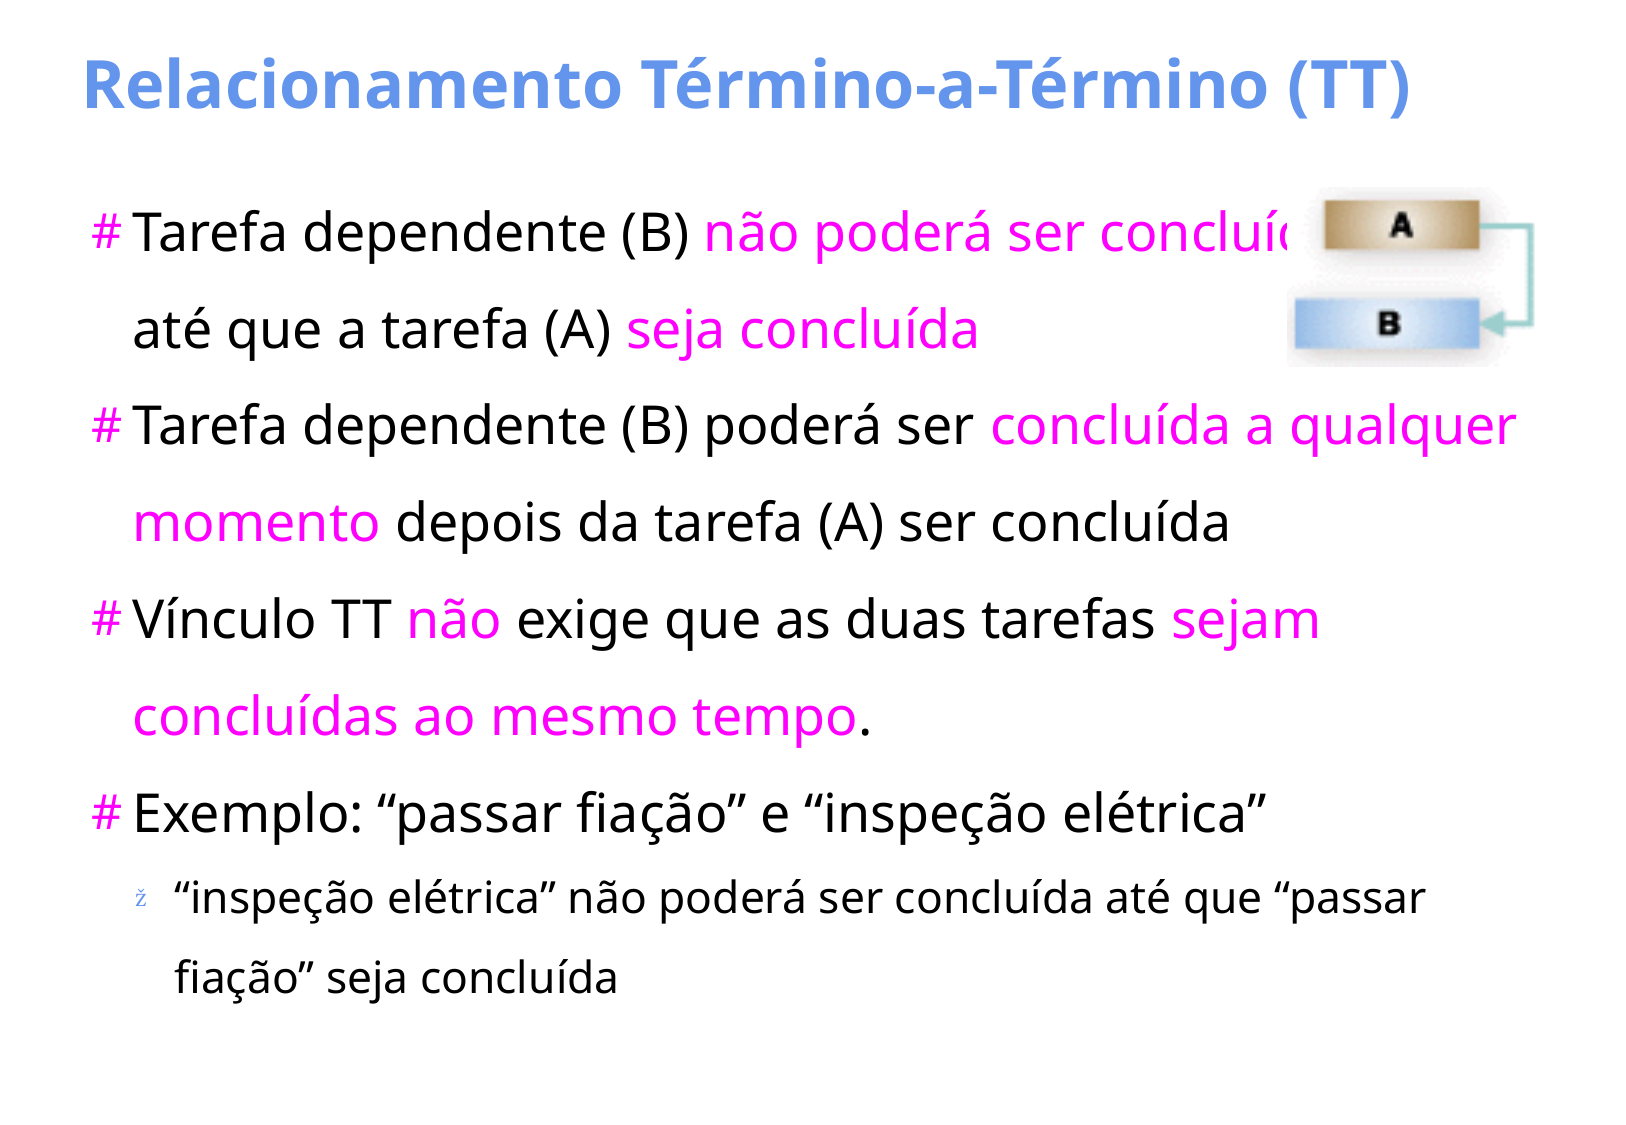

# Relacionamento Término-a-Término (TT)
Tarefa dependente (B) não poderá ser concluída
até que a tarefa (A) seja concluída
Tarefa dependente (B) poderá ser concluída a qualquer momento depois da tarefa (A) ser concluída
Vínculo TT não exige que as duas tarefas sejam concluídas ao mesmo tempo.
Exemplo: “passar fiação” e “inspeção elétrica”
“inspeção elétrica” não poderá ser concluída até que “passar fiação” seja concluída